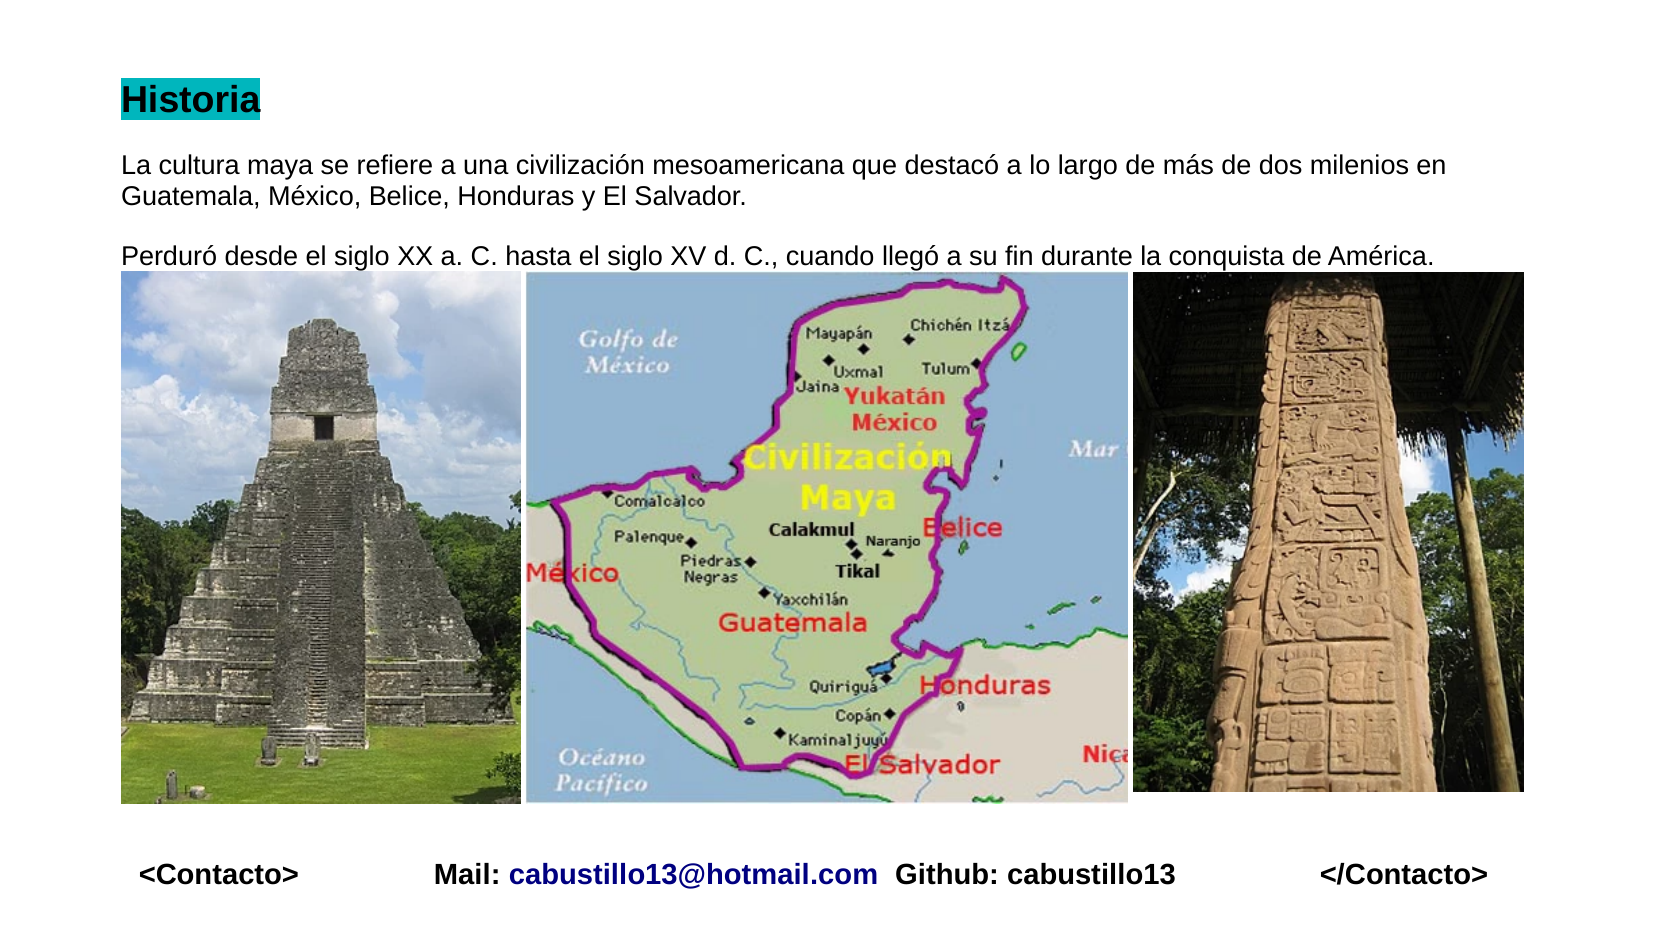

Historia
La cultura maya se refiere a una civilización mesoamericana que destacó a lo largo de más de dos milenios en Guatemala, México, Belice, Honduras y El Salvador.
Perduró desde el siglo XX a. C. hasta el siglo XV d. C., cuando llegó a su fin durante la conquista de América.
<Contacto>		Mail: cabustillo13@hotmail.com Github: cabustillo13		</Contacto>